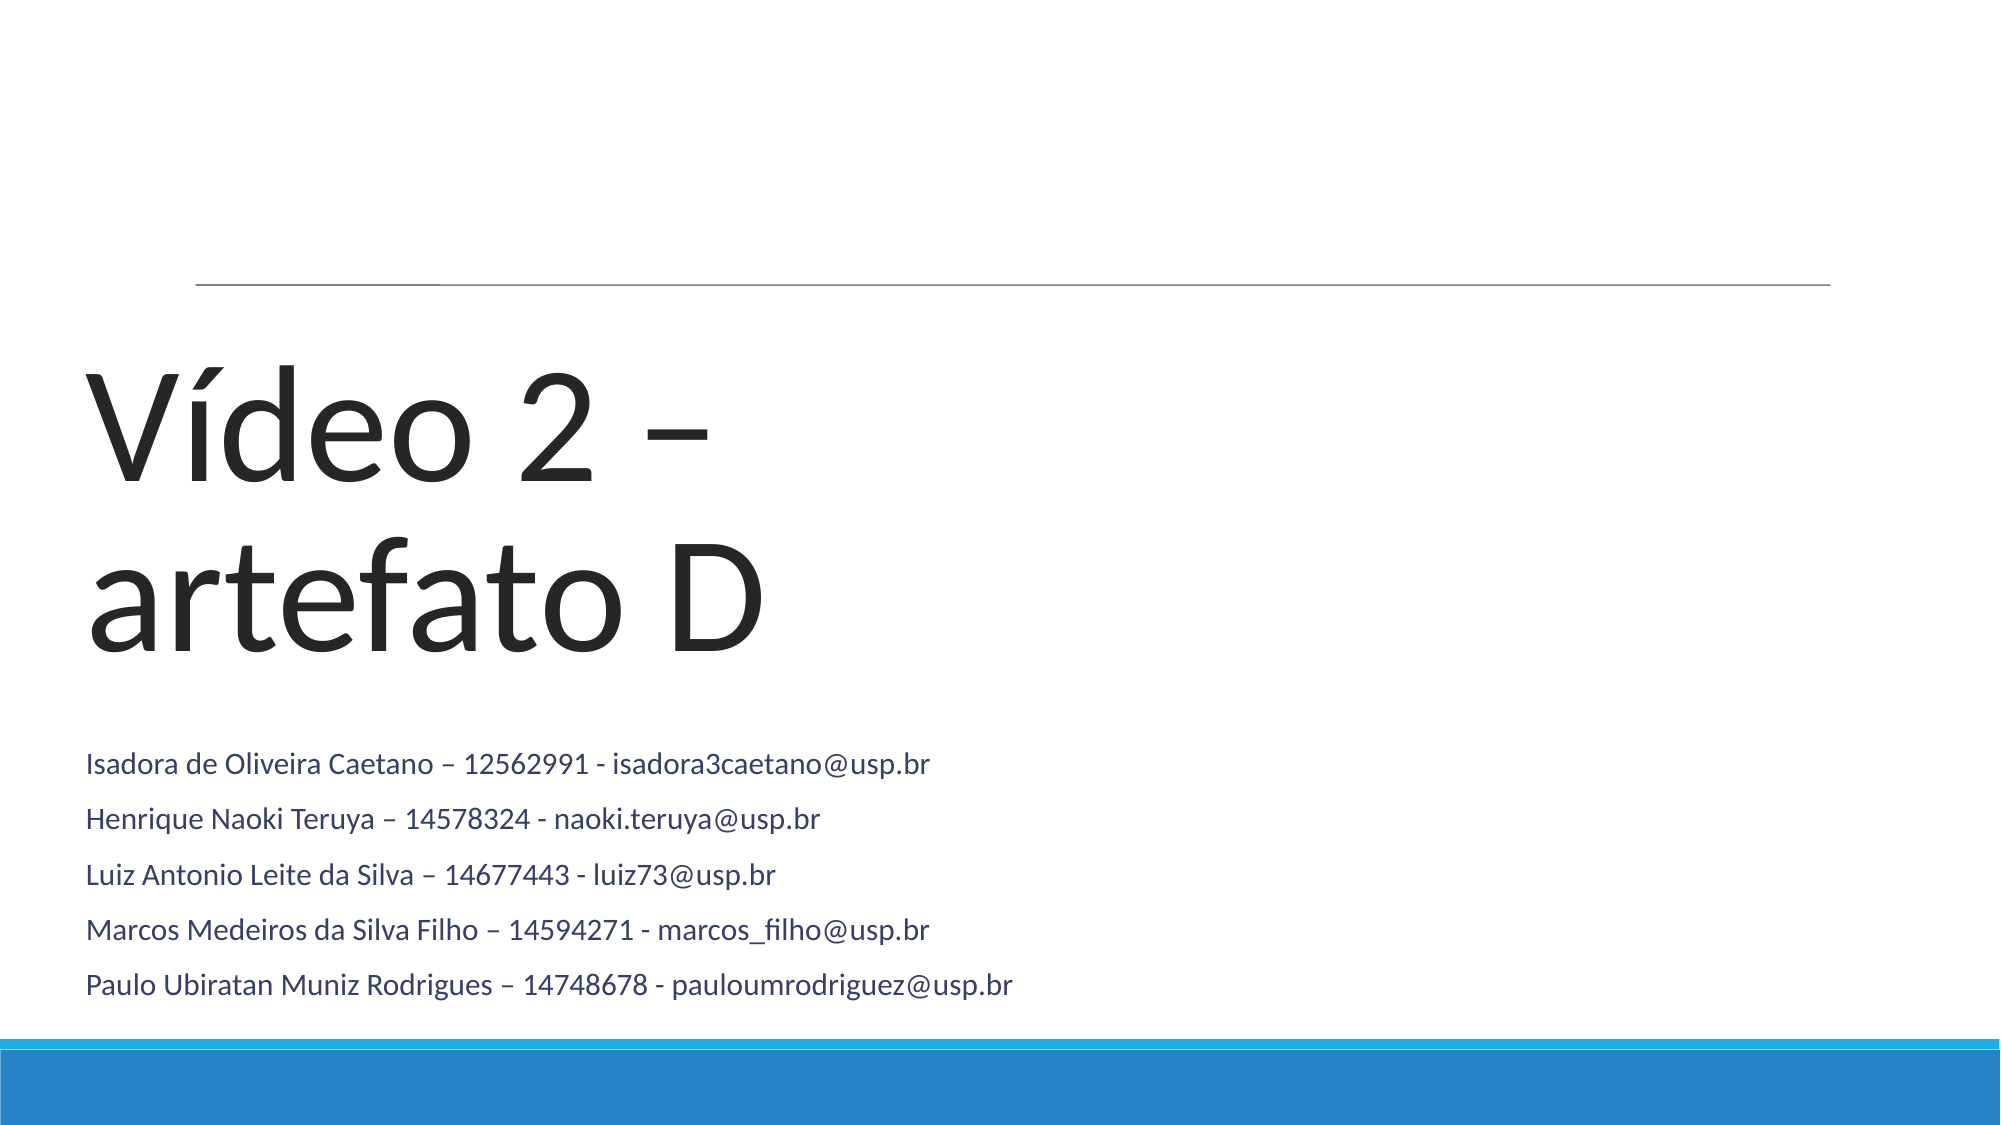

Vídeo 2 – artefato D
Isadora de Oliveira Caetano – 12562991 - isadora3caetano@usp.br
Henrique Naoki Teruya – 14578324 - naoki.teruya@usp.br
Luiz Antonio Leite da Silva – 14677443 - luiz73@usp.br
Marcos Medeiros da Silva Filho – 14594271 - marcos_filho@usp.br
Paulo Ubiratan Muniz Rodrigues – 14748678 - pauloumrodriguez@usp.br